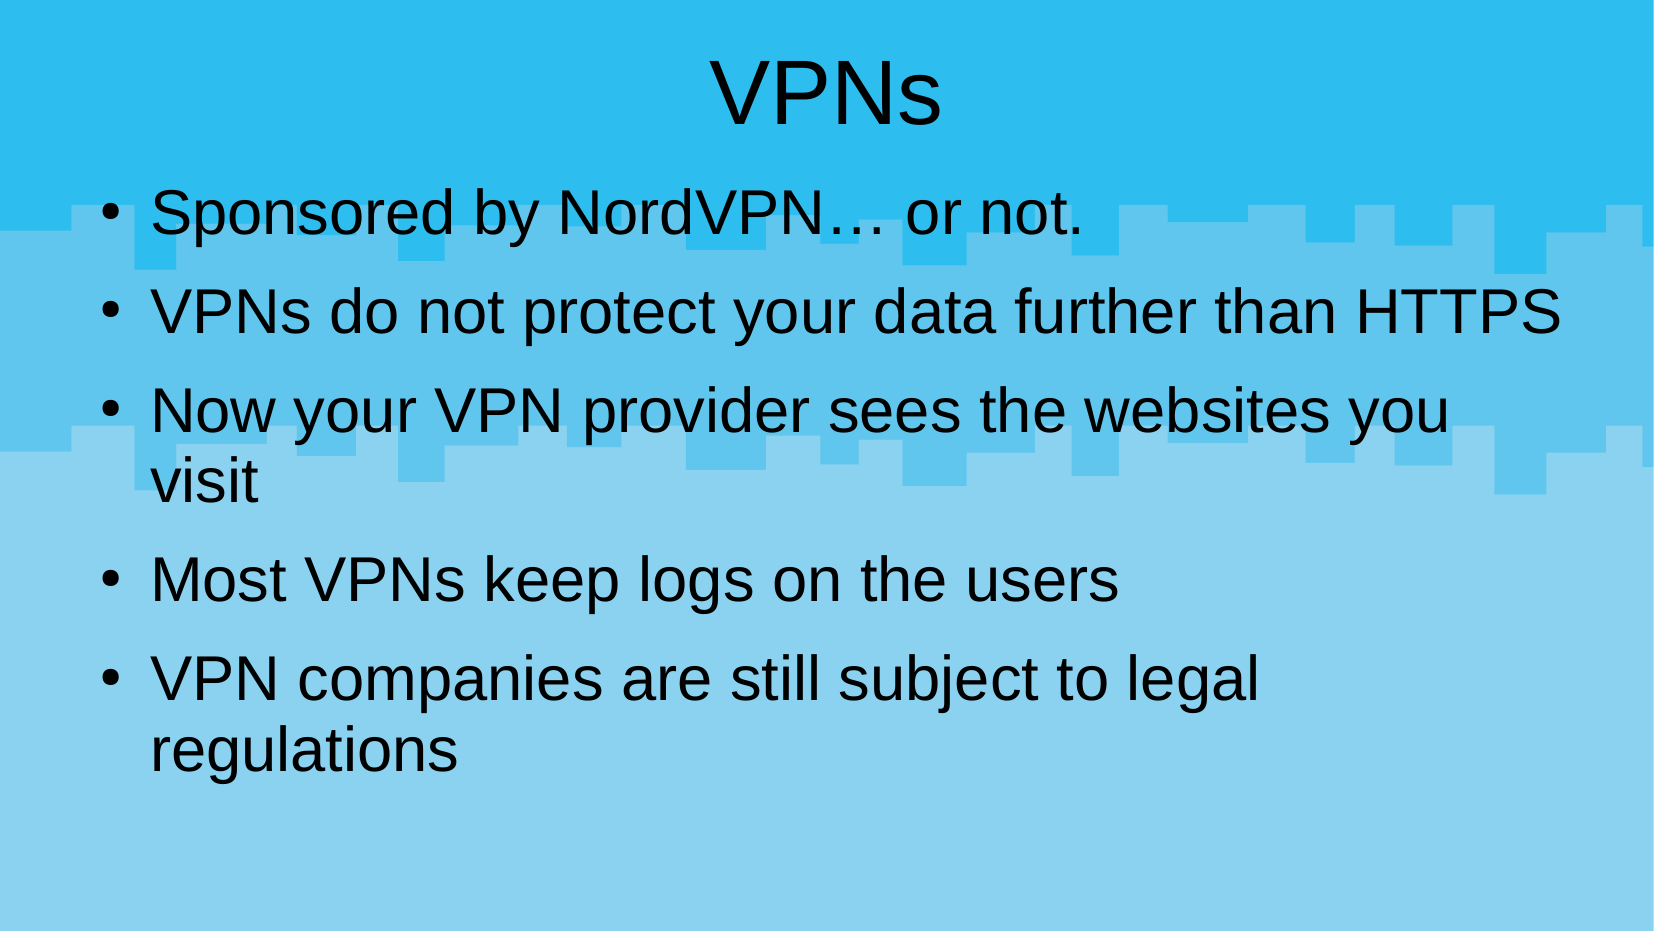

# VPNs
Sponsored by NordVPN… or not.
VPNs do not protect your data further than HTTPS
Now your VPN provider sees the websites you visit
Most VPNs keep logs on the users
VPN companies are still subject to legal regulations